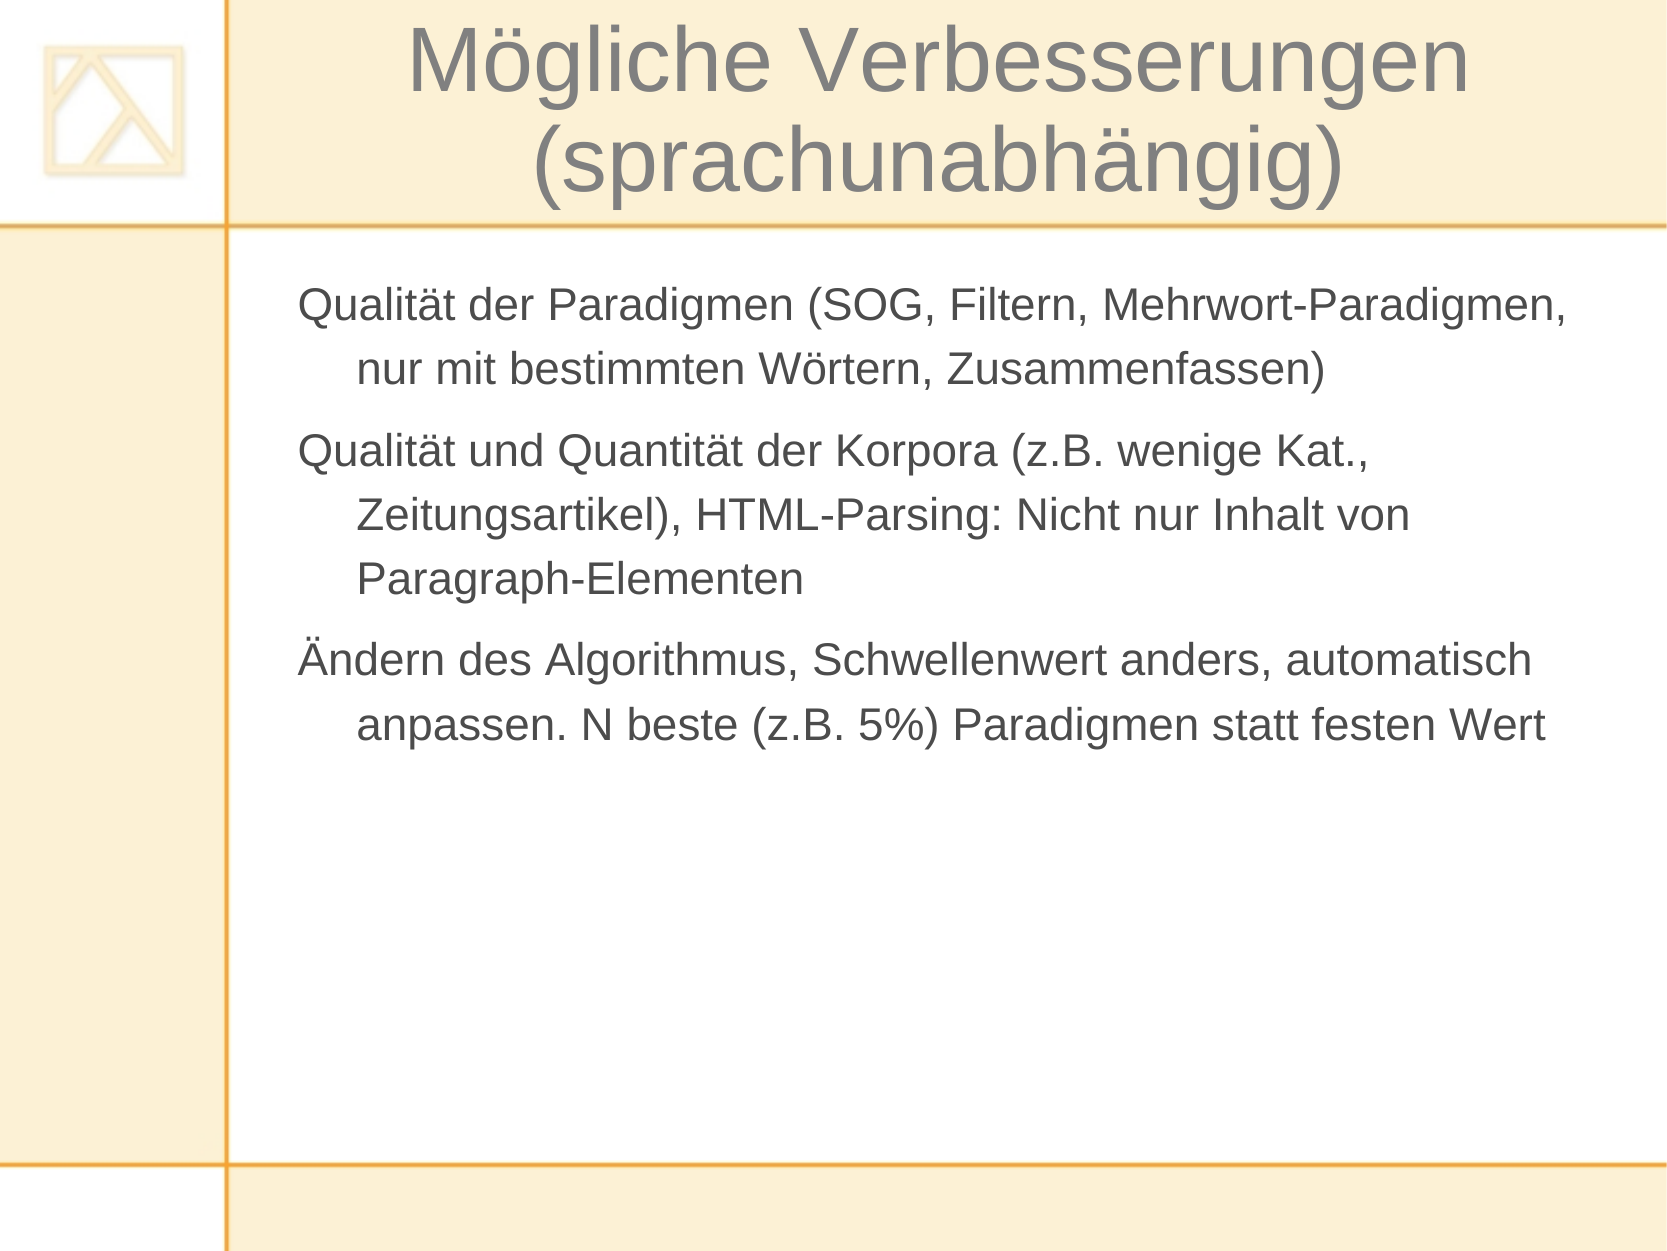

# Mögliche Verbesserungen (sprachunabhängig)
Qualität der Paradigmen (SOG, Filtern, Mehrwort-Paradigmen, nur mit bestimmten Wörtern, Zusammenfassen)
Qualität und Quantität der Korpora (z.B. wenige Kat., Zeitungsartikel), HTML-Parsing: Nicht nur Inhalt von Paragraph-Elementen
Ändern des Algorithmus, Schwellenwert anders, automatisch anpassen. N beste (z.B. 5%) Paradigmen statt festen Wert